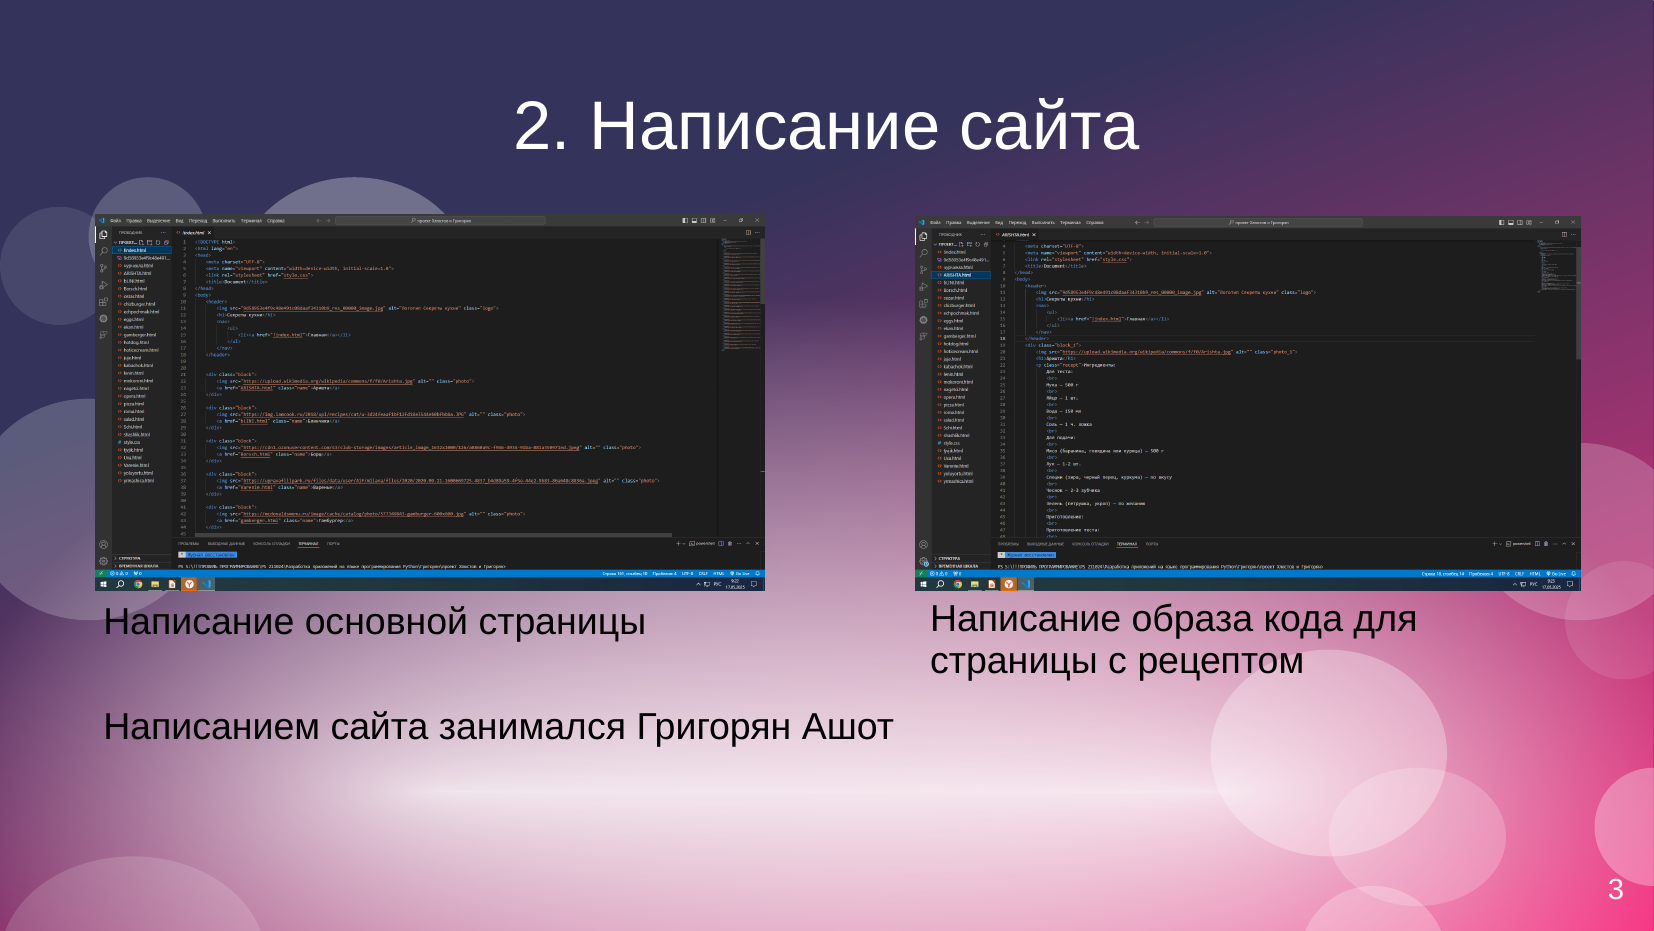

# 2. Написание сайта
Написание образа кода для страницы с рецептом
Написание основной страницы
Написанием сайта занимался Григорян Ашот